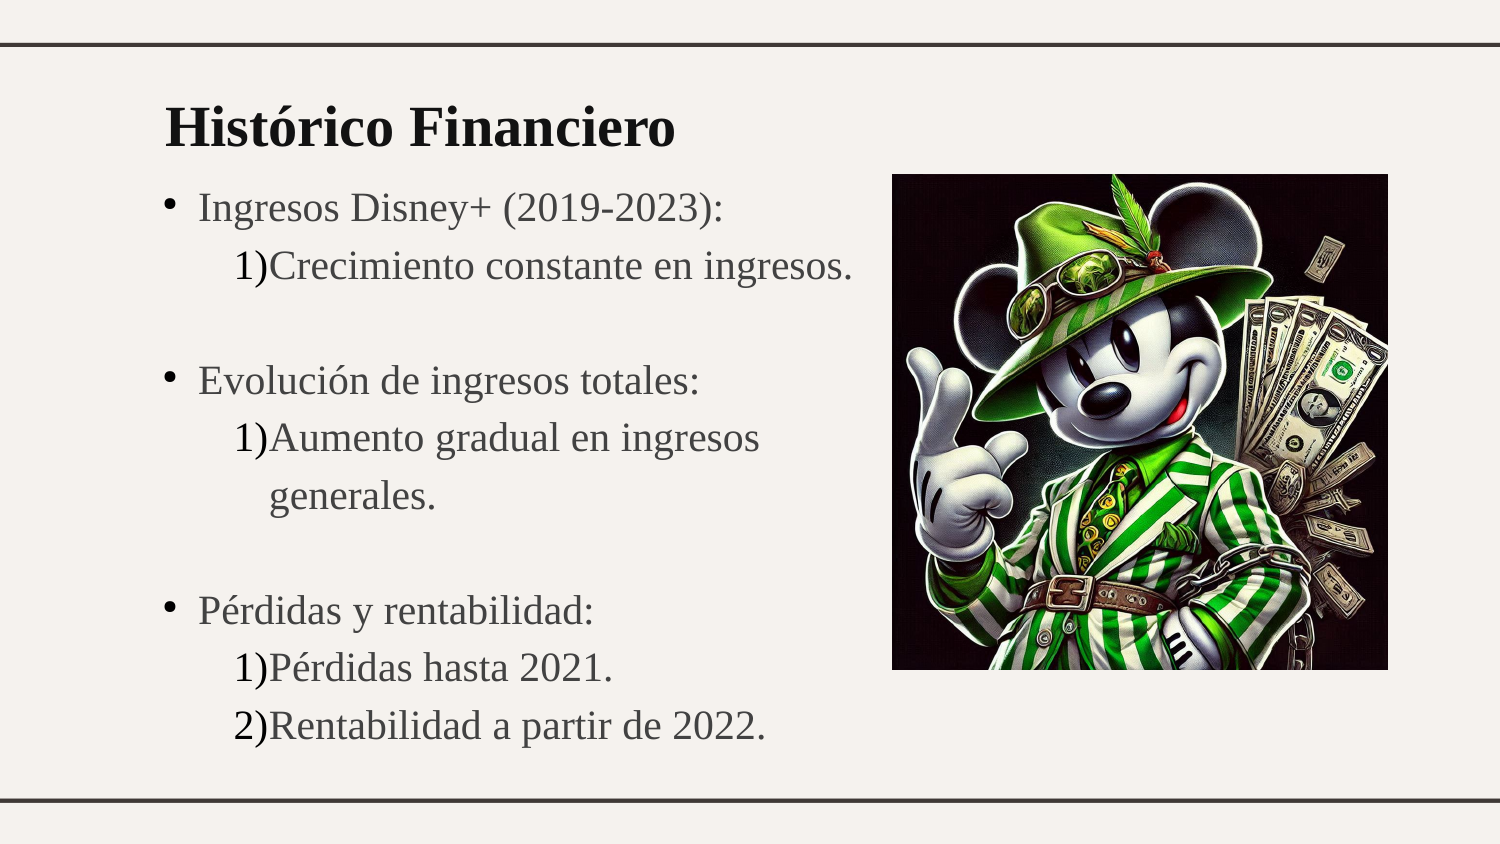

Histórico Financiero
Ingresos Disney+ (2019-2023):
Crecimiento constante en ingresos.
Evolución de ingresos totales:
Aumento gradual en ingresos generales.
Pérdidas y rentabilidad:
Pérdidas hasta 2021.
Rentabilidad a partir de 2022.